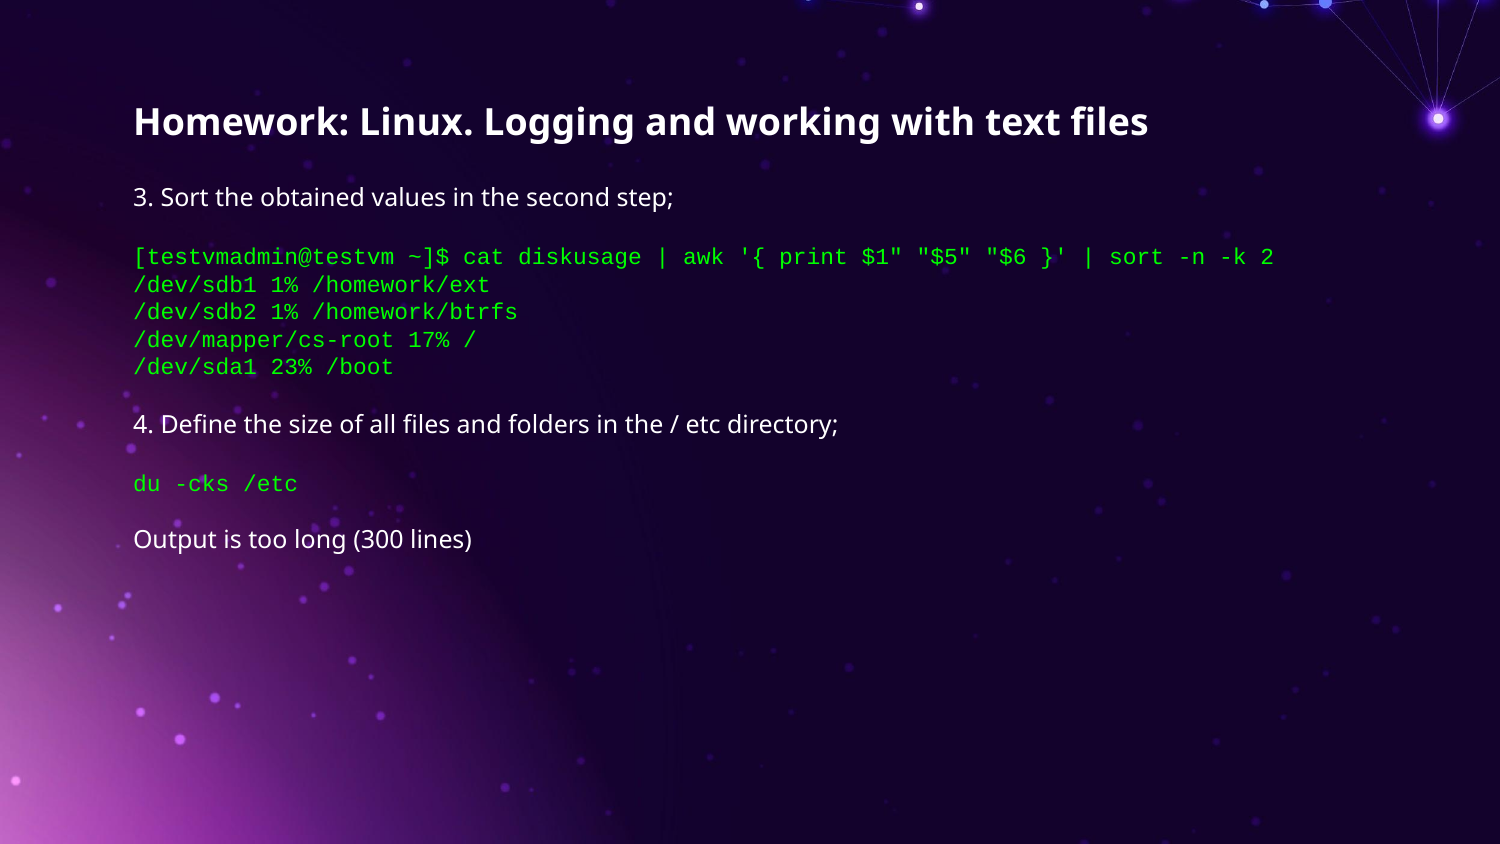

# Homework: Linux. Logging and working with text files
3. Sort the obtained values in the second step;
[testvmadmin@testvm ~]$ cat diskusage | awk '{ print $1" "$5" "$6 }' | sort -n -k 2
/dev/sdb1 1% /homework/ext
/dev/sdb2 1% /homework/btrfs
/dev/mapper/cs-root 17% /
/dev/sda1 23% /boot
4. Define the size of all files and folders in the / etc directory;
du -cks /etc
Output is too long (300 lines)